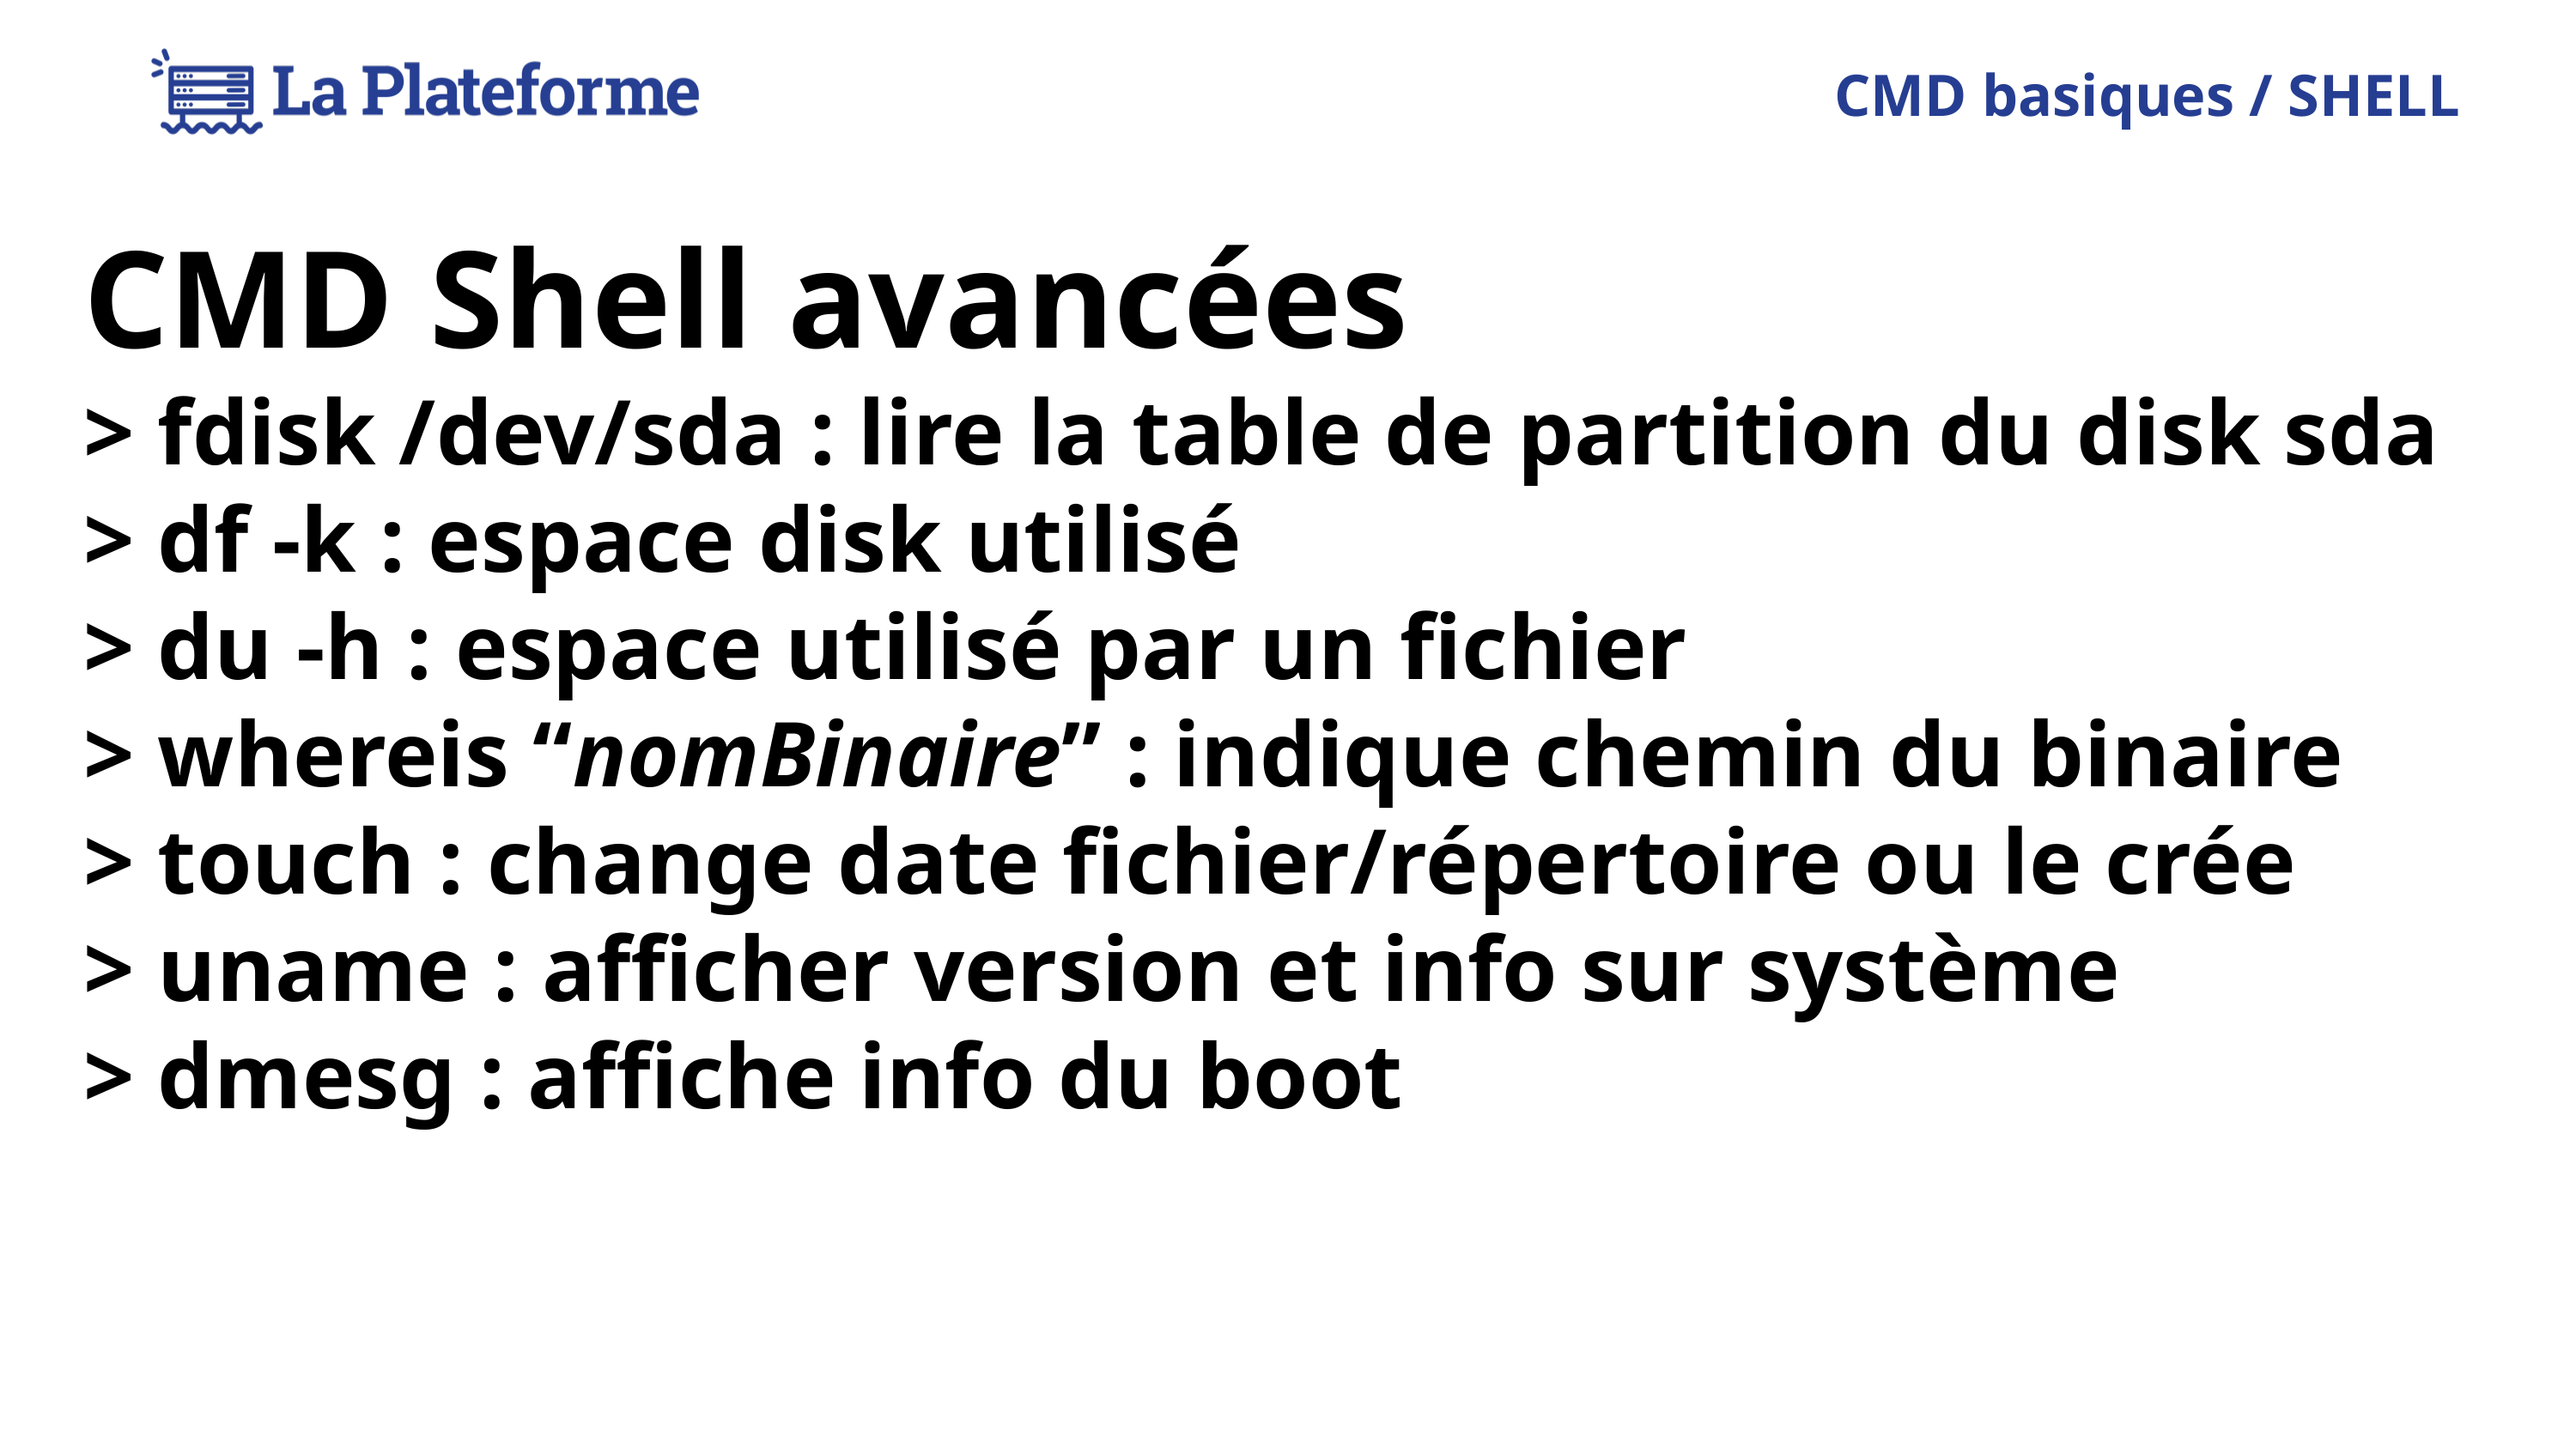

CMD basiques / SHELL
CMD Shell avancées
> fdisk /dev/sda : lire la table de partition du disk sda
> df -k : espace disk utilisé
> du -h : espace utilisé par un fichier
> whereis “nomBinaire” : indique chemin du binaire
> touch : change date fichier/répertoire ou le crée
> uname : afficher version et info sur système
> dmesg : affiche info du boot